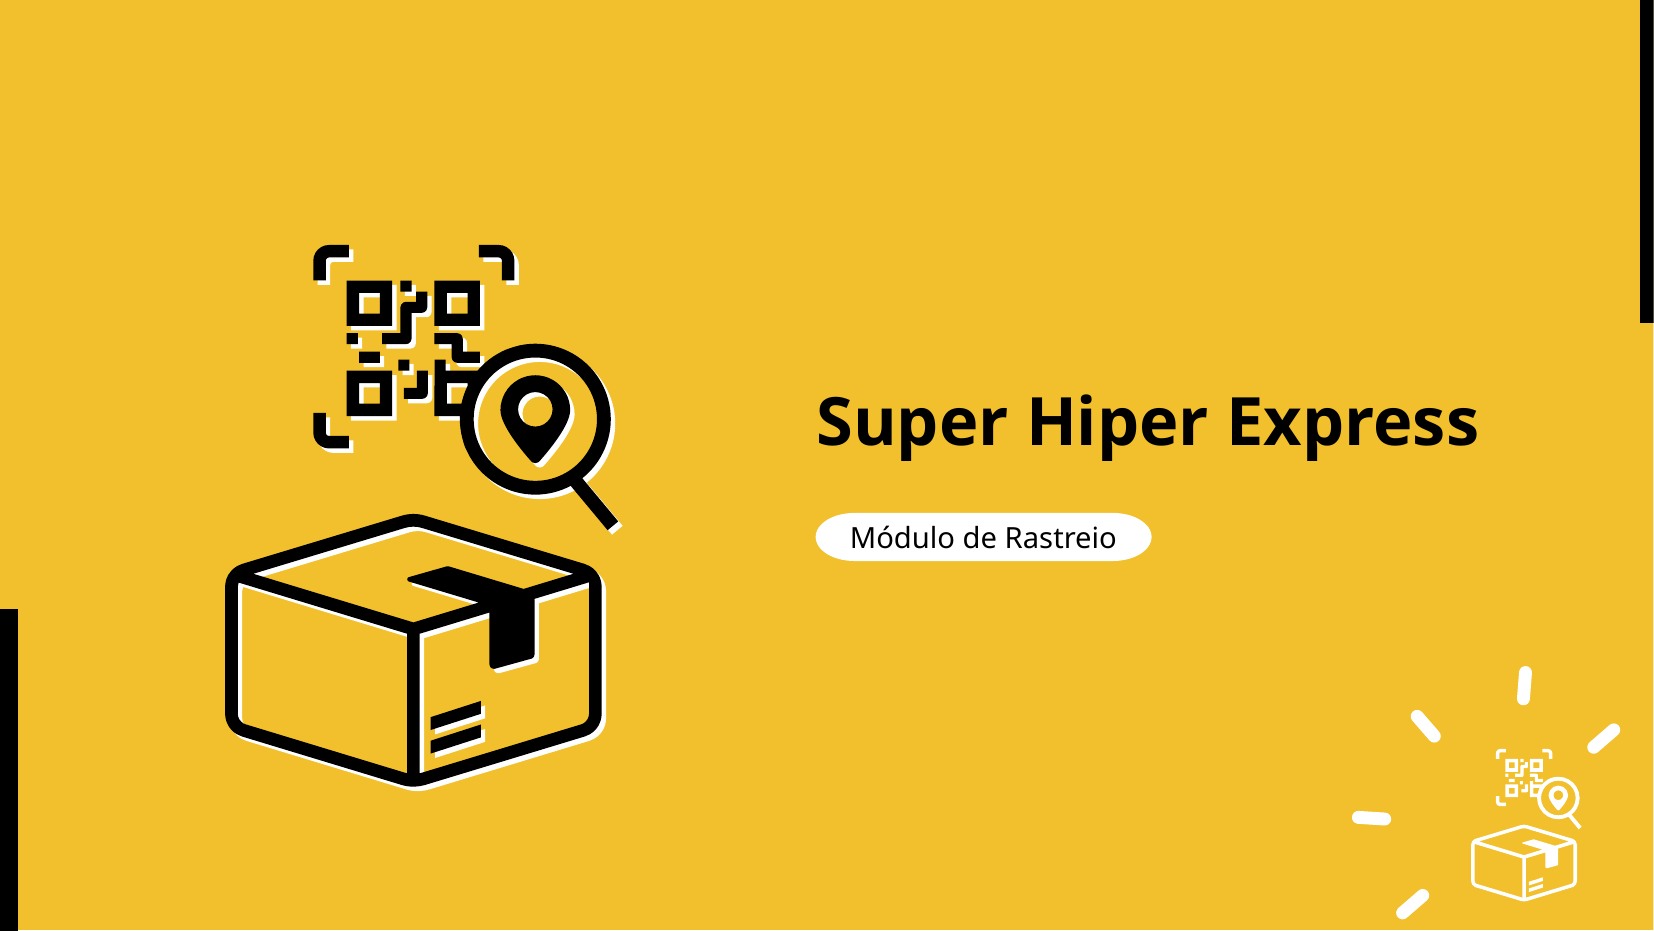

# Super Hiper Express
Módulo de Rastreio